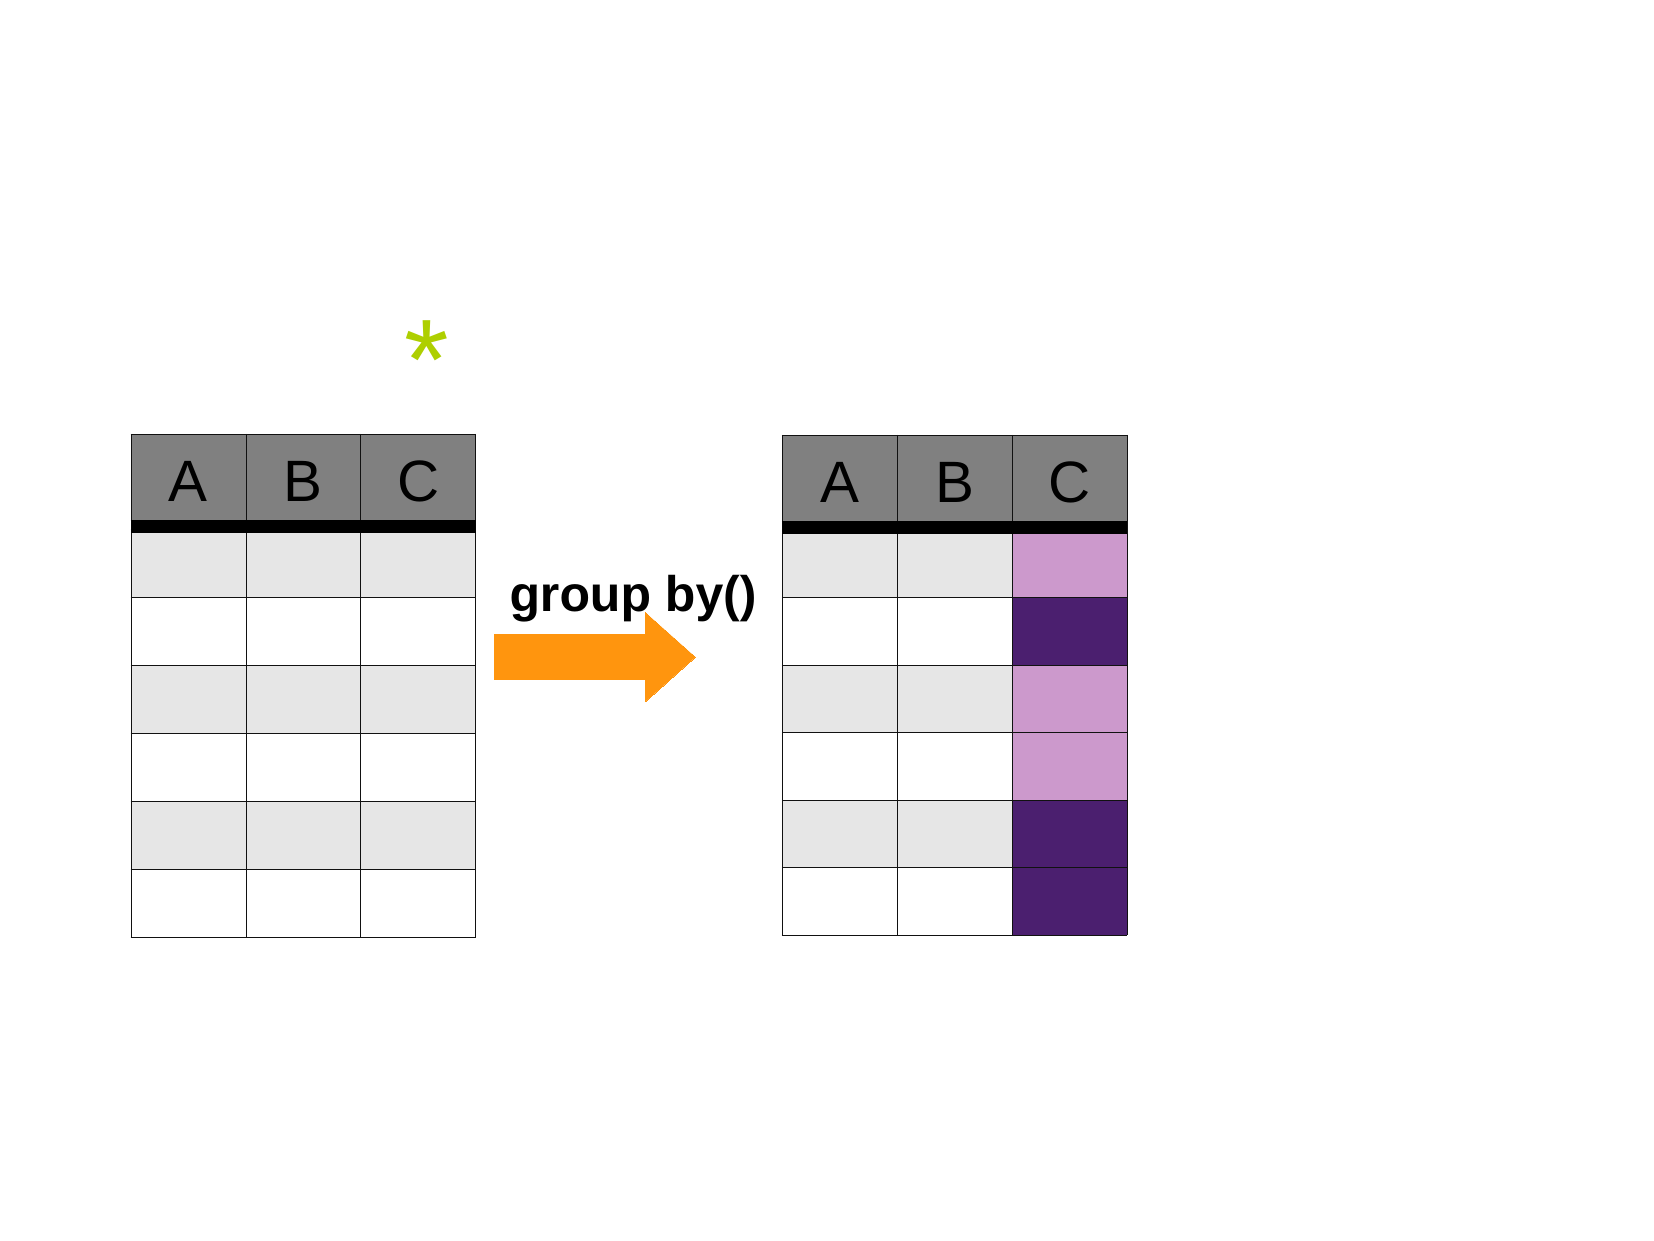

*
| A | B | C |
| --- | --- | --- |
| | | |
| | | |
| | | |
| | | |
| | | |
| | | |
| A | B | C |
| --- | --- | --- |
| | | |
| | | |
| | | |
| | | |
| | | |
| | | |
group by()